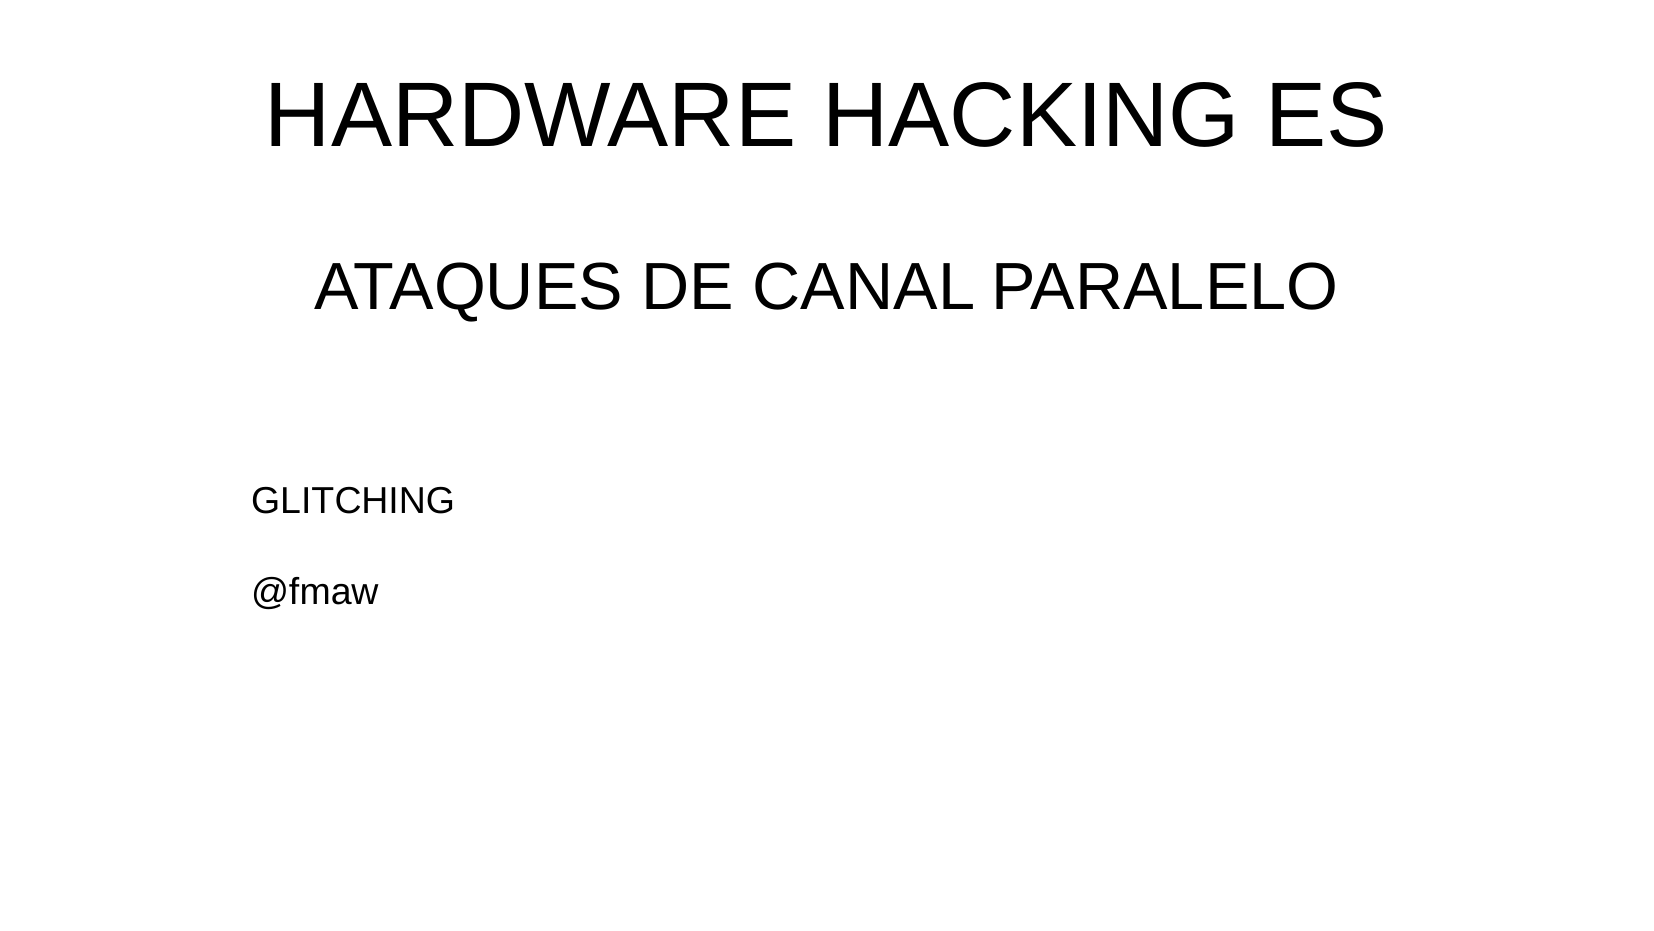

# HARDWARE HACKING ES
ATAQUES DE CANAL PARALELO
GLITCHING
@fmaw